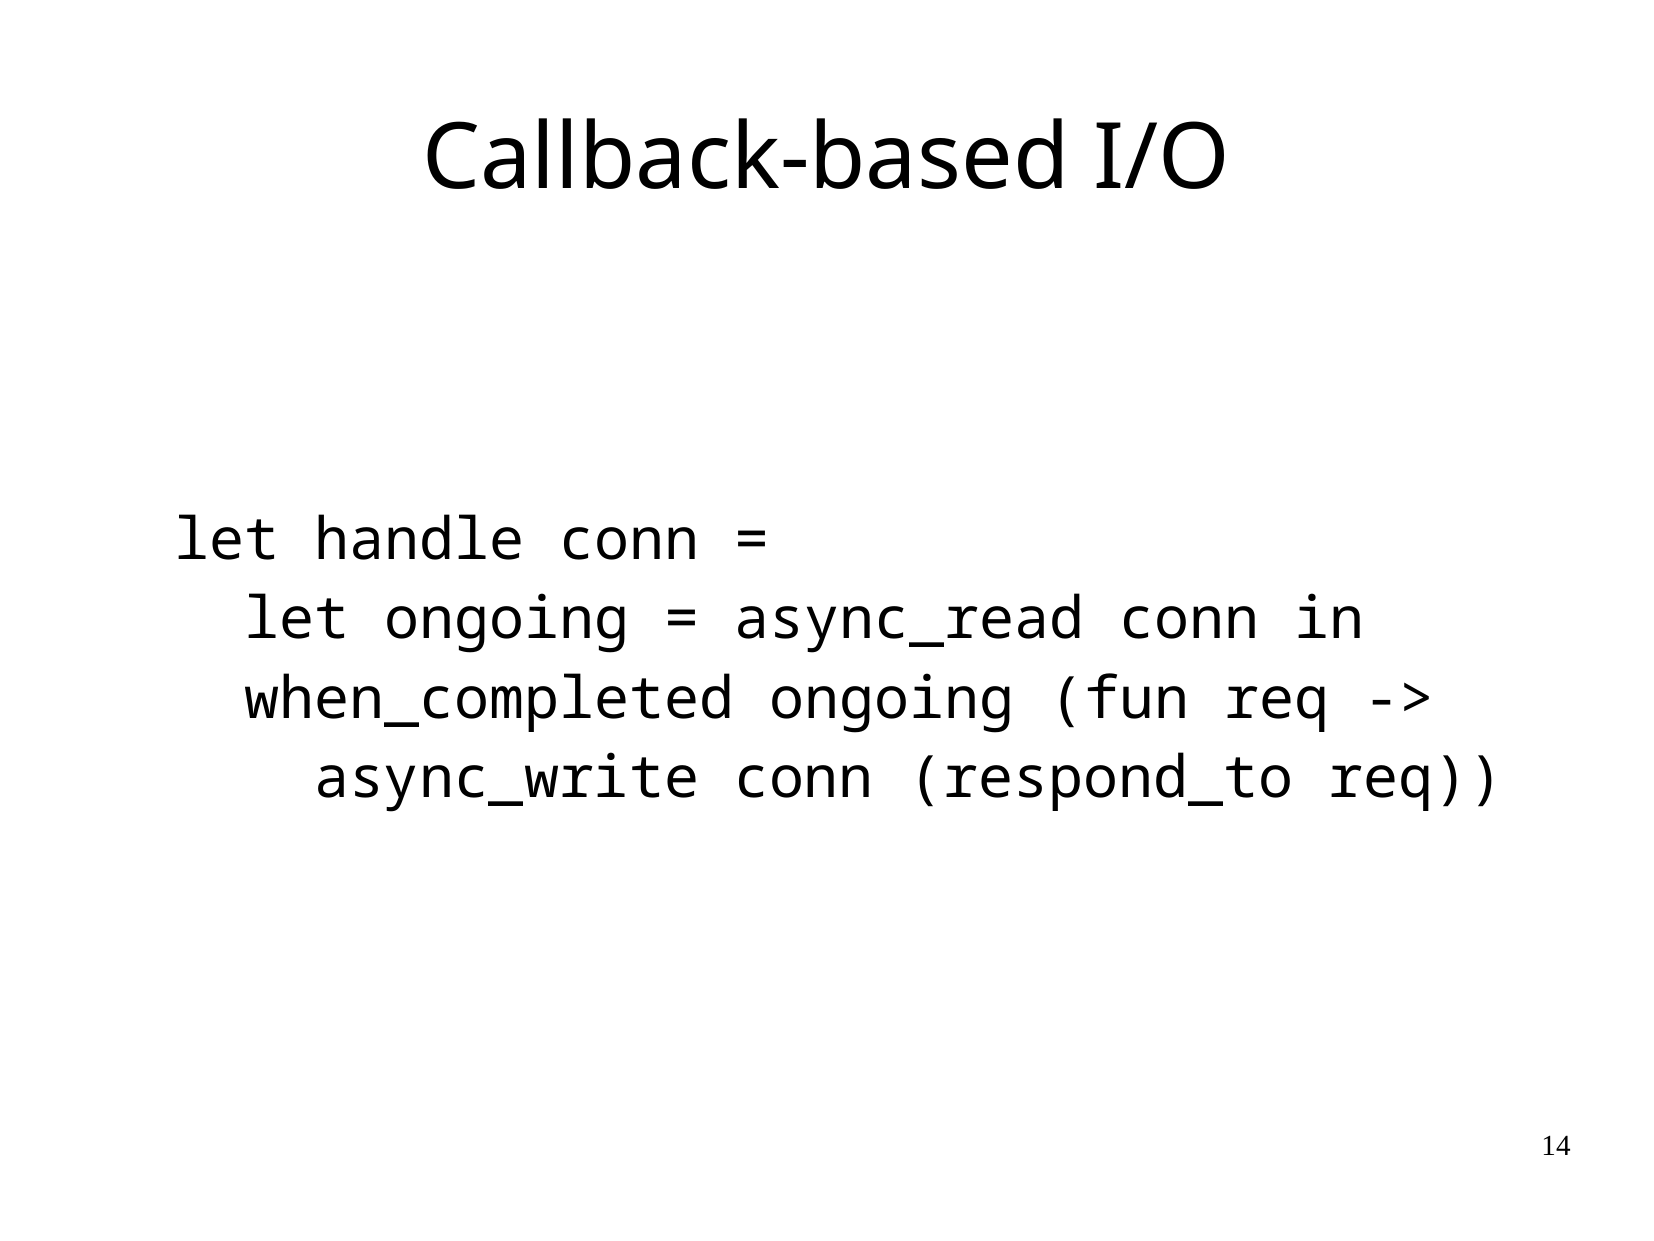

# Callback-based I/O
let handle conn =
 let ongoing = async_read conn in
 when_completed ongoing (fun req ->
 async_write conn (respond_to req))
14